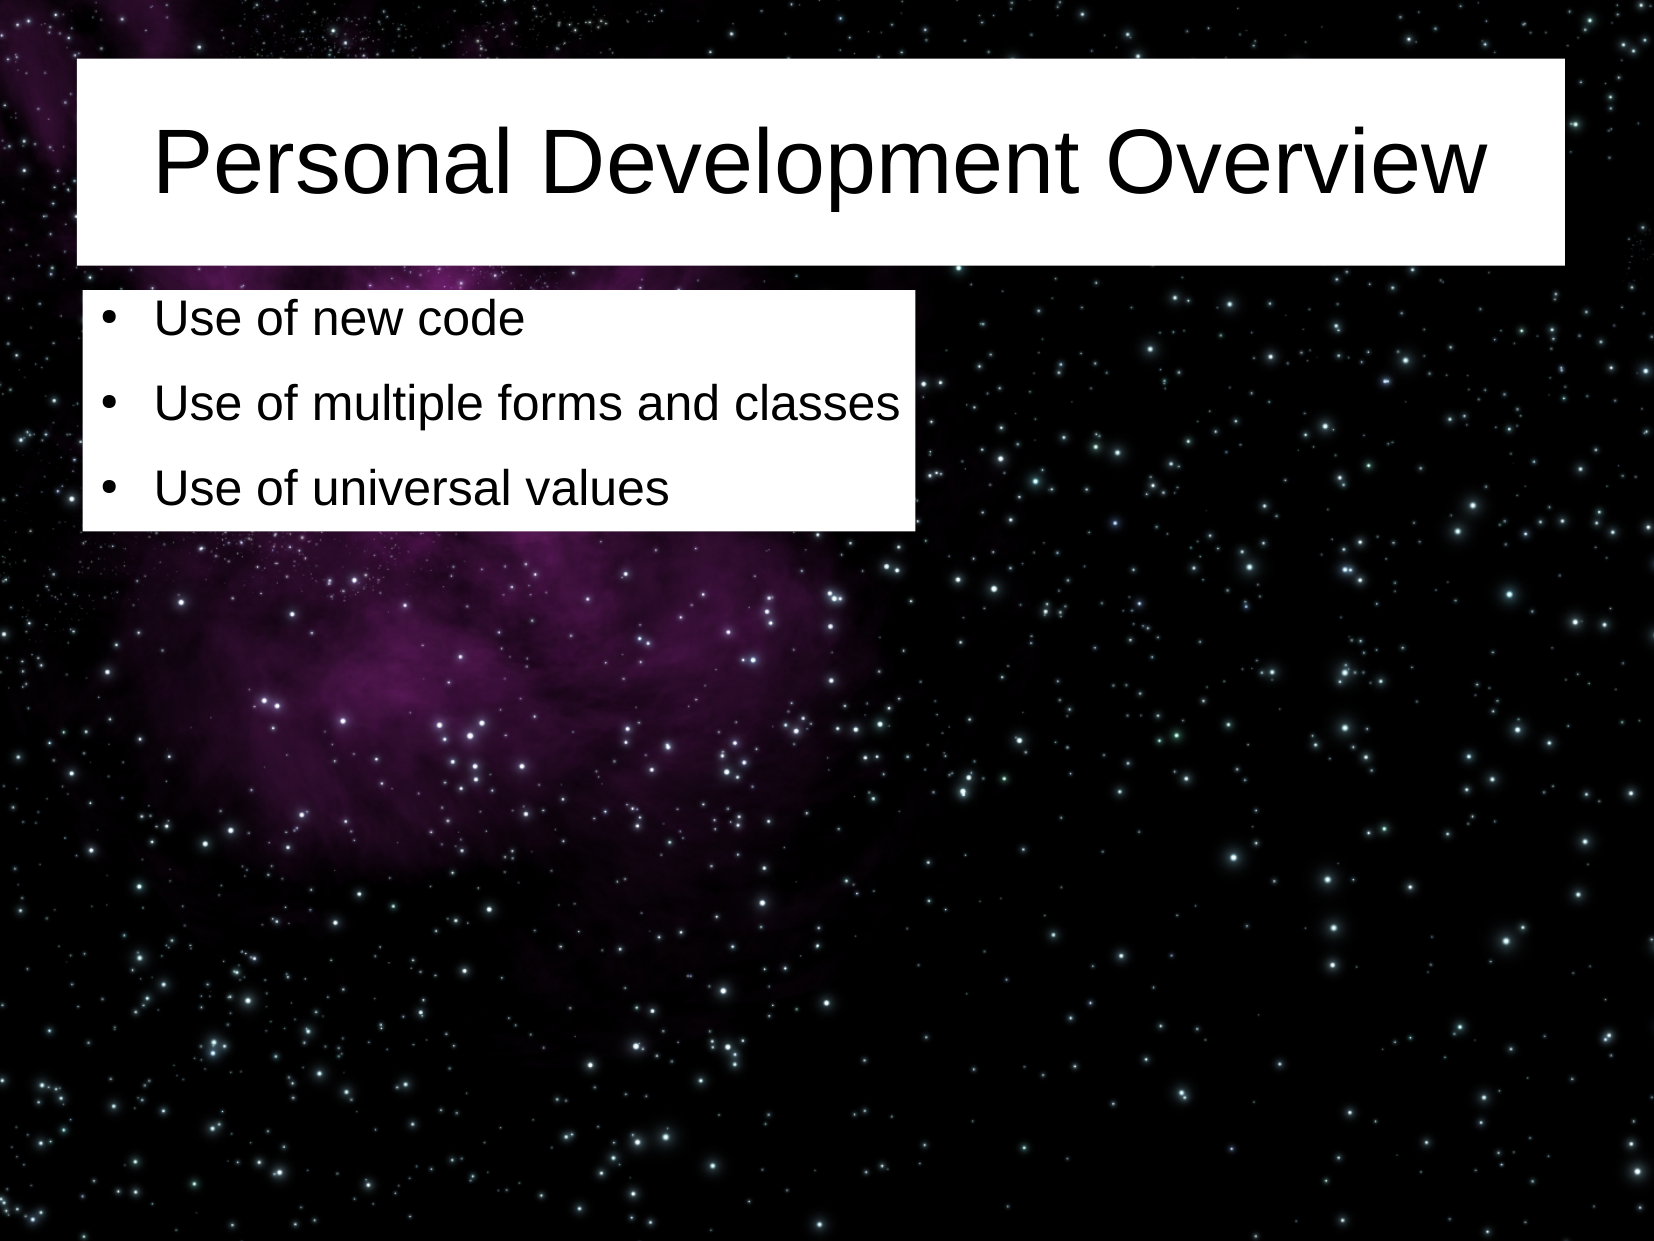

# Personal Development Overview
Use of new code
Use of multiple forms and classes
Use of universal values